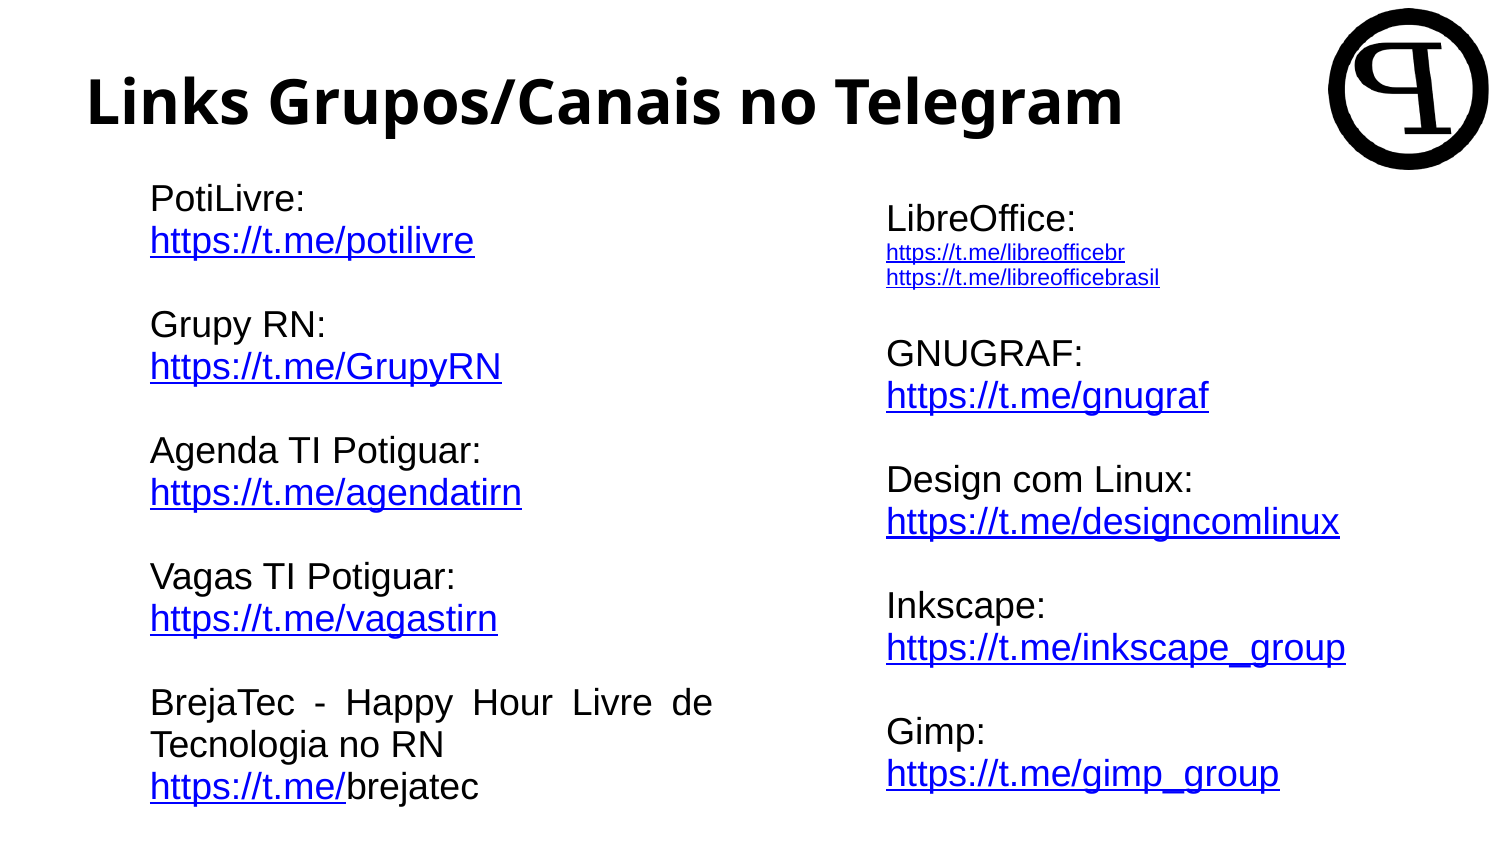

Links Grupos/Canais no Telegram
PotiLivre:
https://t.me/potilivre
Grupy RN:
https://t.me/GrupyRN
Agenda TI Potiguar:
https://t.me/agendatirn
Vagas TI Potiguar:
https://t.me/vagastirn
BrejaTec - Happy Hour Livre de Tecnologia no RN
https://t.me/brejatec
LibreOffice:
https://t.me/libreofficebr
https://t.me/libreofficebrasil
GNUGRAF:
https://t.me/gnugraf
Design com Linux:
https://t.me/designcomlinux
Inkscape:
https://t.me/inkscape_group
Gimp:
https://t.me/gimp_group
https://t.me/libreofficebrasil